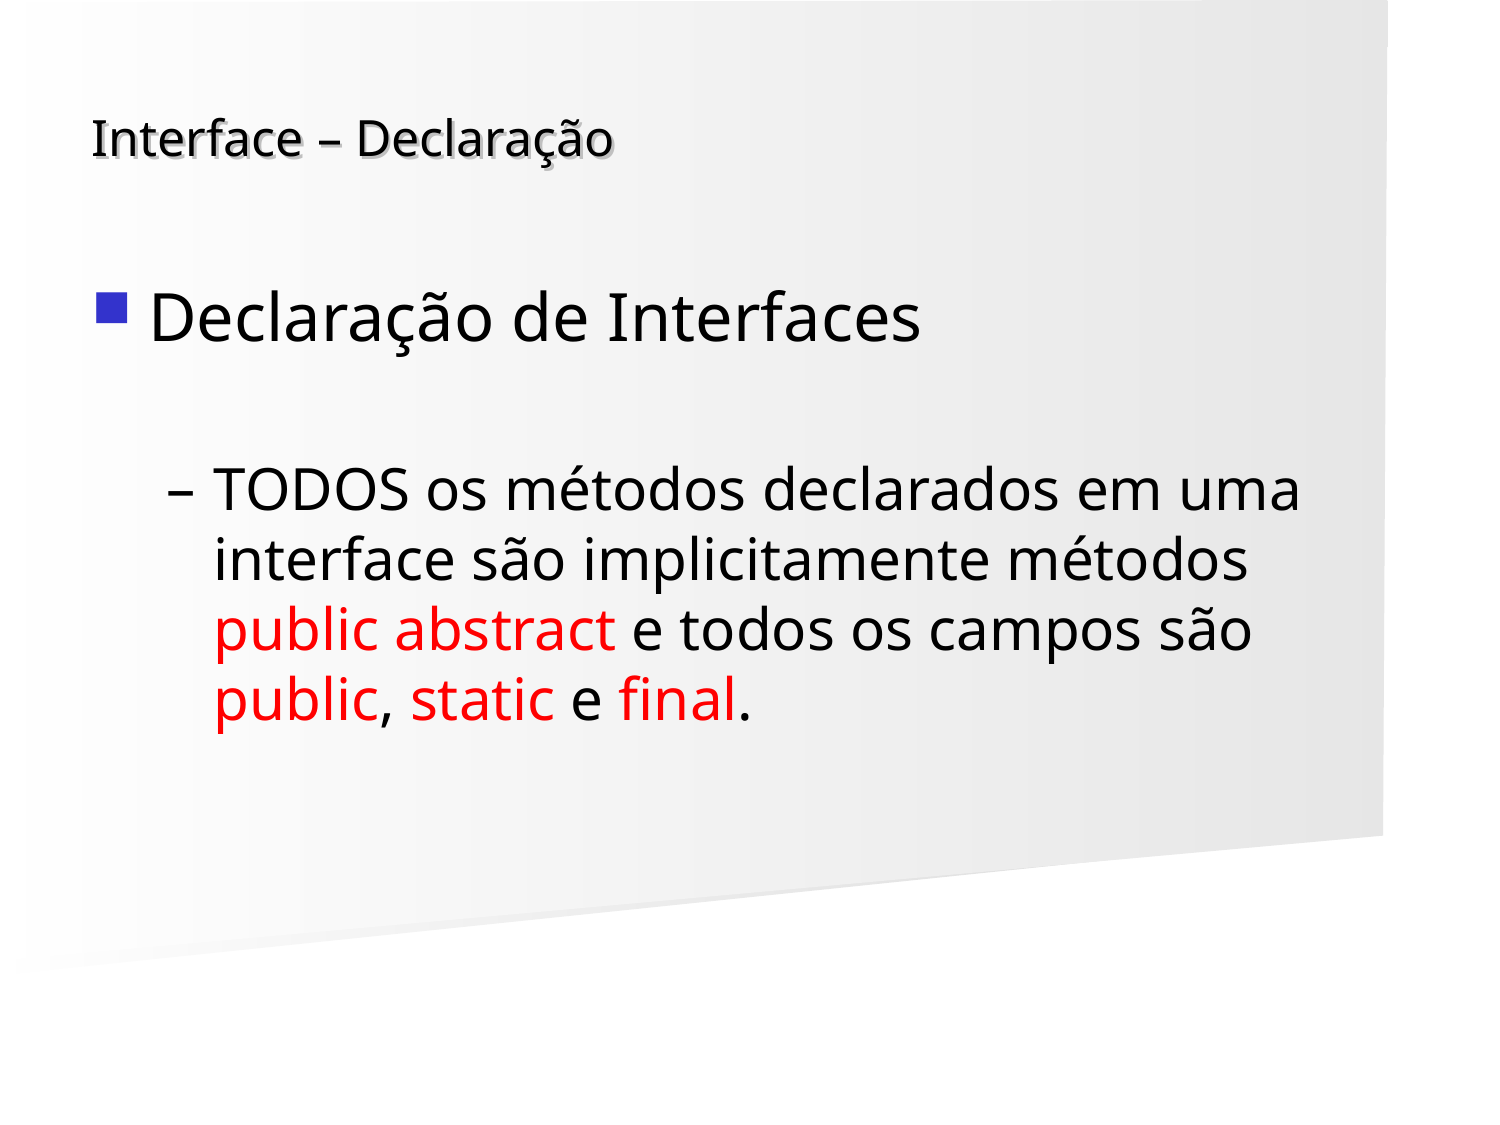

# Interface – Declaração
Declaração de Interfaces
TODOS os métodos declarados em uma interface são implicitamente métodos public abstract e todos os campos são public, static e final.